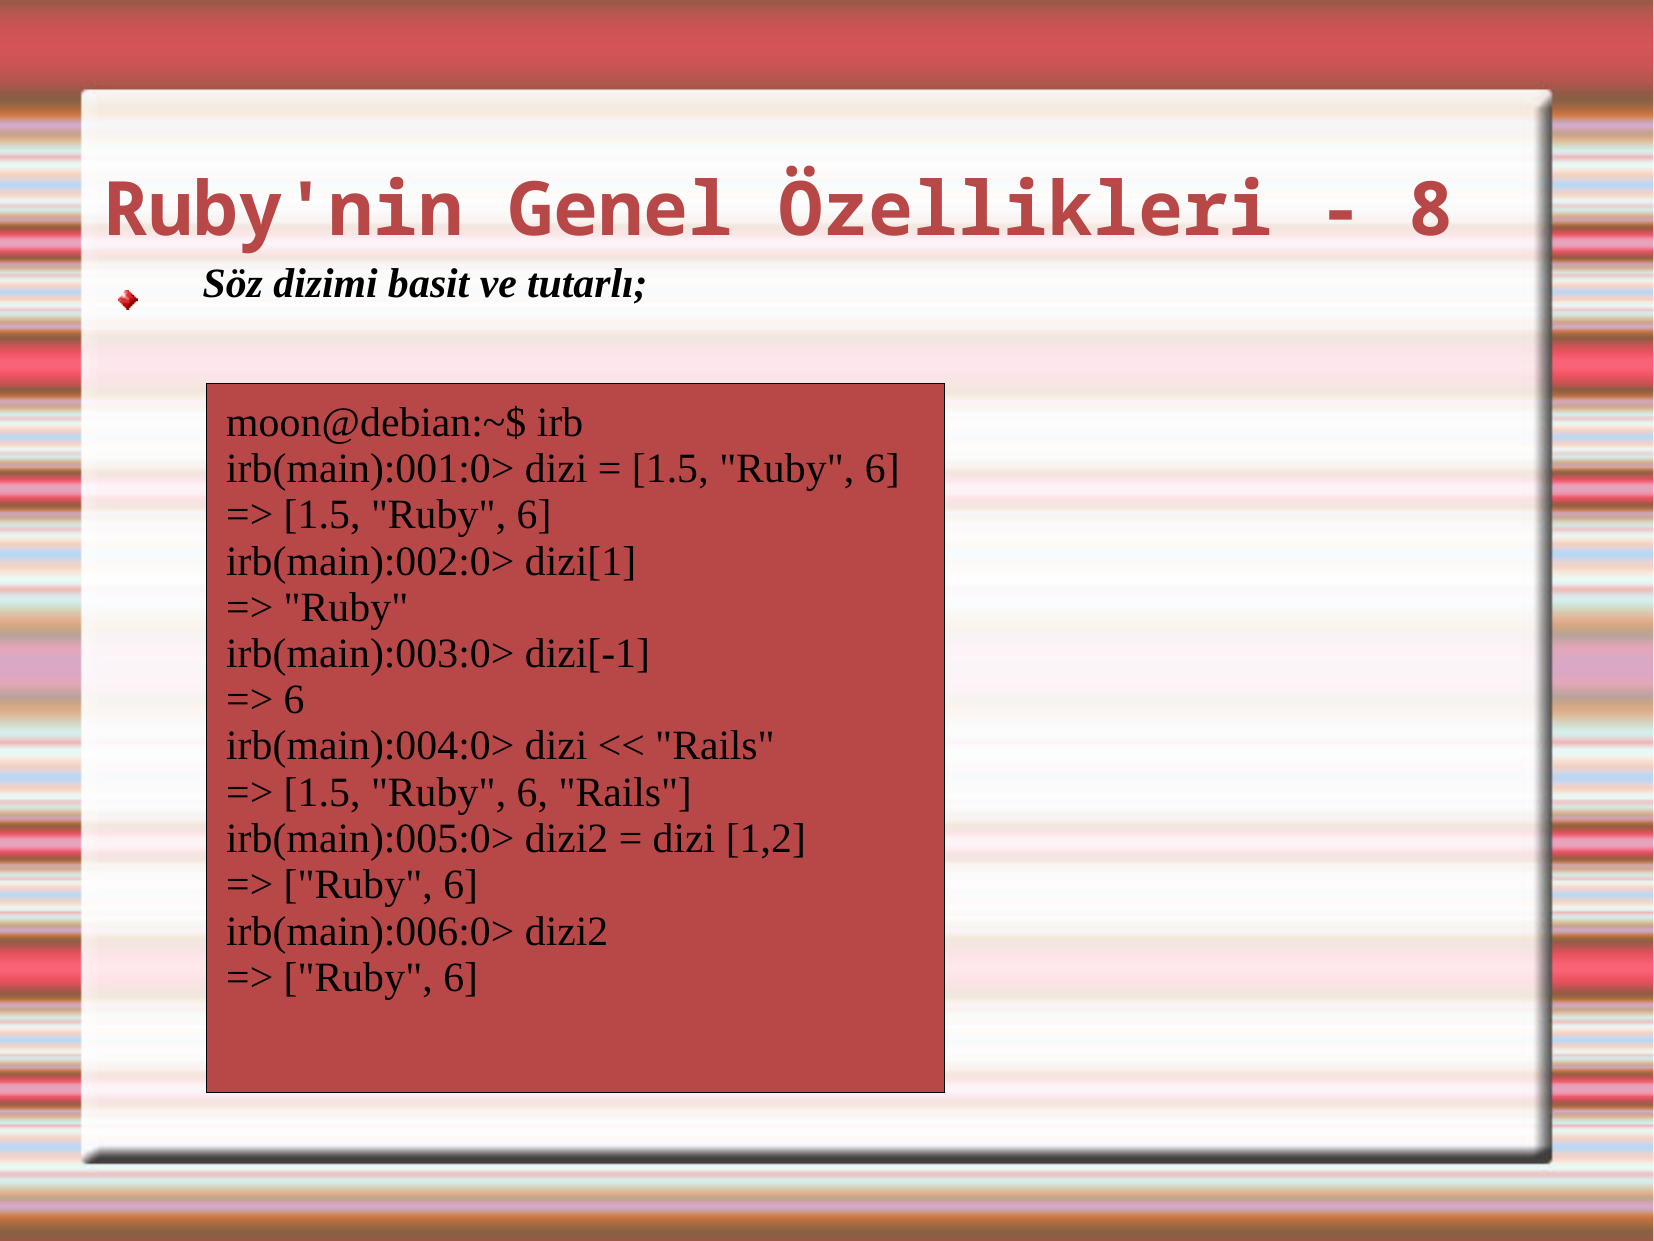

Ruby'nin Genel Özellikleri - 8
 Söz dizimi basit ve tutarlı;
moon@debian:~$ irb
irb(main):001:0> dizi = [1.5, "Ruby", 6]
=> [1.5, "Ruby", 6]
irb(main):002:0> dizi[1]
=> "Ruby"
irb(main):003:0> dizi[-1]
=> 6
irb(main):004:0> dizi << "Rails"
=> [1.5, "Ruby", 6, "Rails"]
irb(main):005:0> dizi2 = dizi [1,2]
=> ["Ruby", 6]
irb(main):006:0> dizi2
=> ["Ruby", 6]